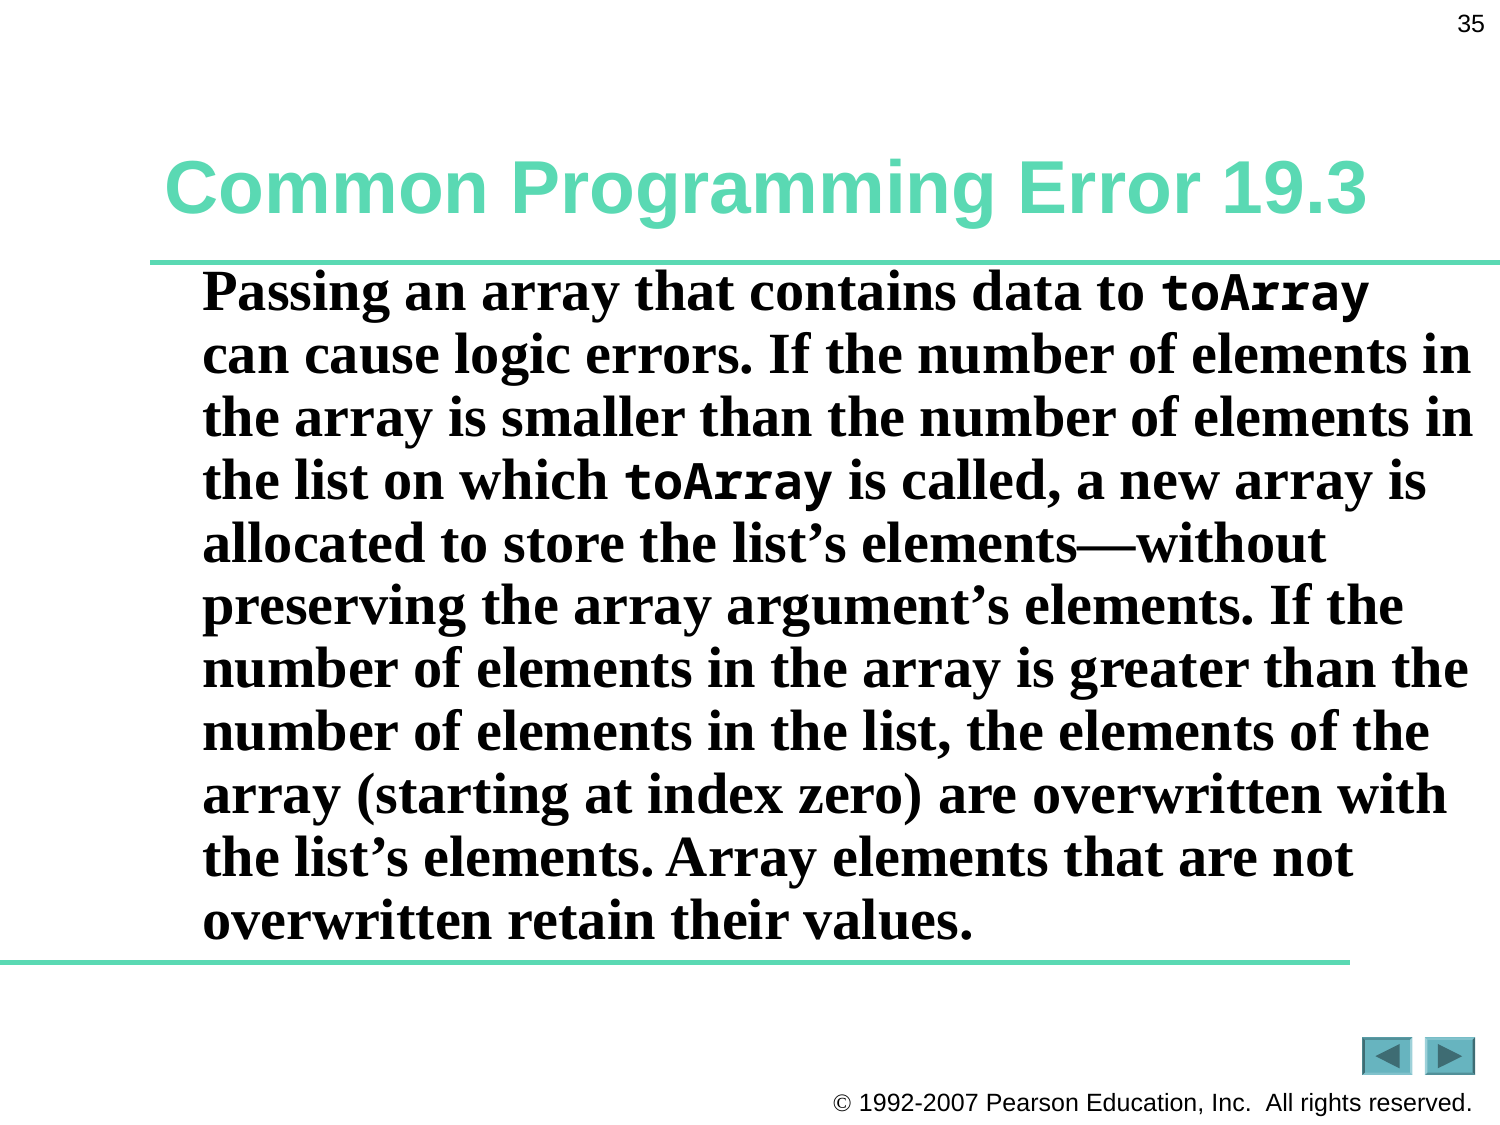

# Common Programming Error 19.3
Passing an array that contains data to toArray can cause logic errors. If the number of elements in the array is smaller than the number of elements in the list on which toArray is called, a new array is allocated to store the list’s elements—without preserving the array argument’s elements. If the number of elements in the array is greater than the number of elements in the list, the elements of the array (starting at index zero) are overwritten with the list’s elements. Array elements that are not overwritten retain their values.